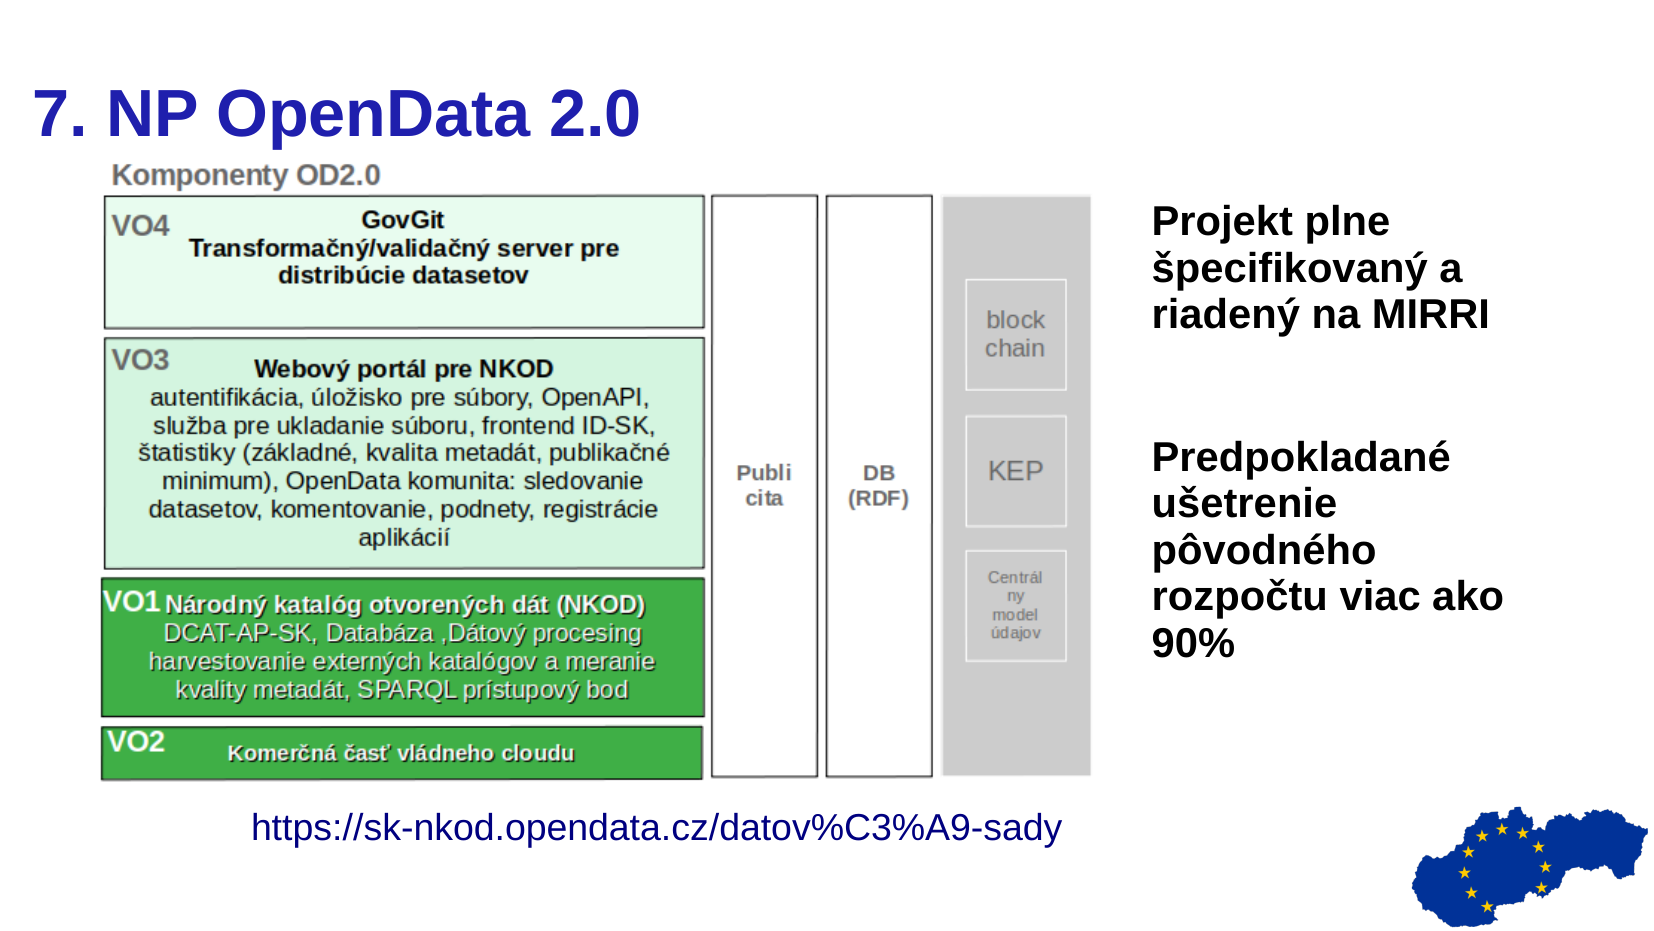

# 7. NP OpenData 2.0
Projekt plne špecifikovaný a riadený na MIRRI
Predpokladané ušetrenie pôvodného rozpočtu viac ako 90%
https://sk-nkod.opendata.cz/datov%C3%A9-sady